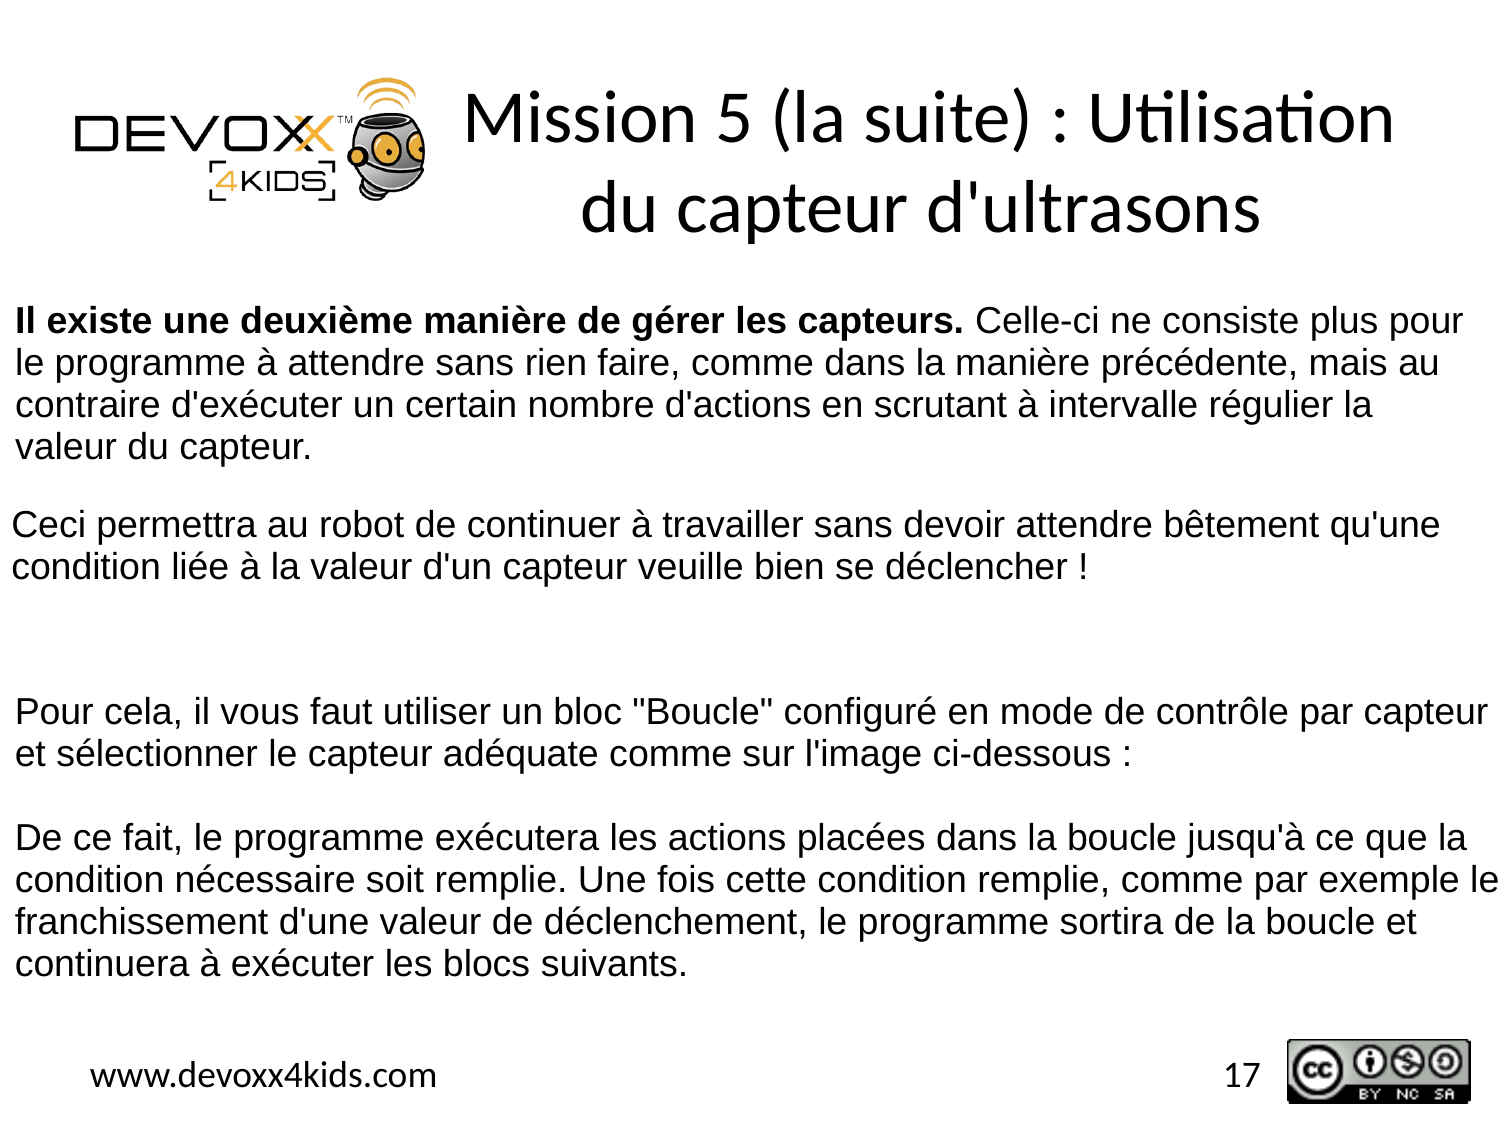

# Mission 5 (la suite) : Utilisation du capteur d'ultrasons
Il existe une deuxième manière de gérer les capteurs. Celle-ci ne consiste plus pour le programme à attendre sans rien faire, comme dans la manière précédente, mais au contraire d'exécuter un certain nombre d'actions en scrutant à intervalle régulier la valeur du capteur.
Ceci permettra au robot de continuer à travailler sans devoir attendre bêtement qu'une condition liée à la valeur d'un capteur veuille bien se déclencher !
Pour cela, il vous faut utiliser un bloc "Boucle" configuré en mode de contrôle par capteur et sélectionner le capteur adéquate comme sur l'image ci-dessous :
De ce fait, le programme exécutera les actions placées dans la boucle jusqu'à ce que la condition nécessaire soit remplie. Une fois cette condition remplie, comme par exemple le franchissement d'une valeur de déclenchement, le programme sortira de la boucle et continuera à exécuter les blocs suivants.